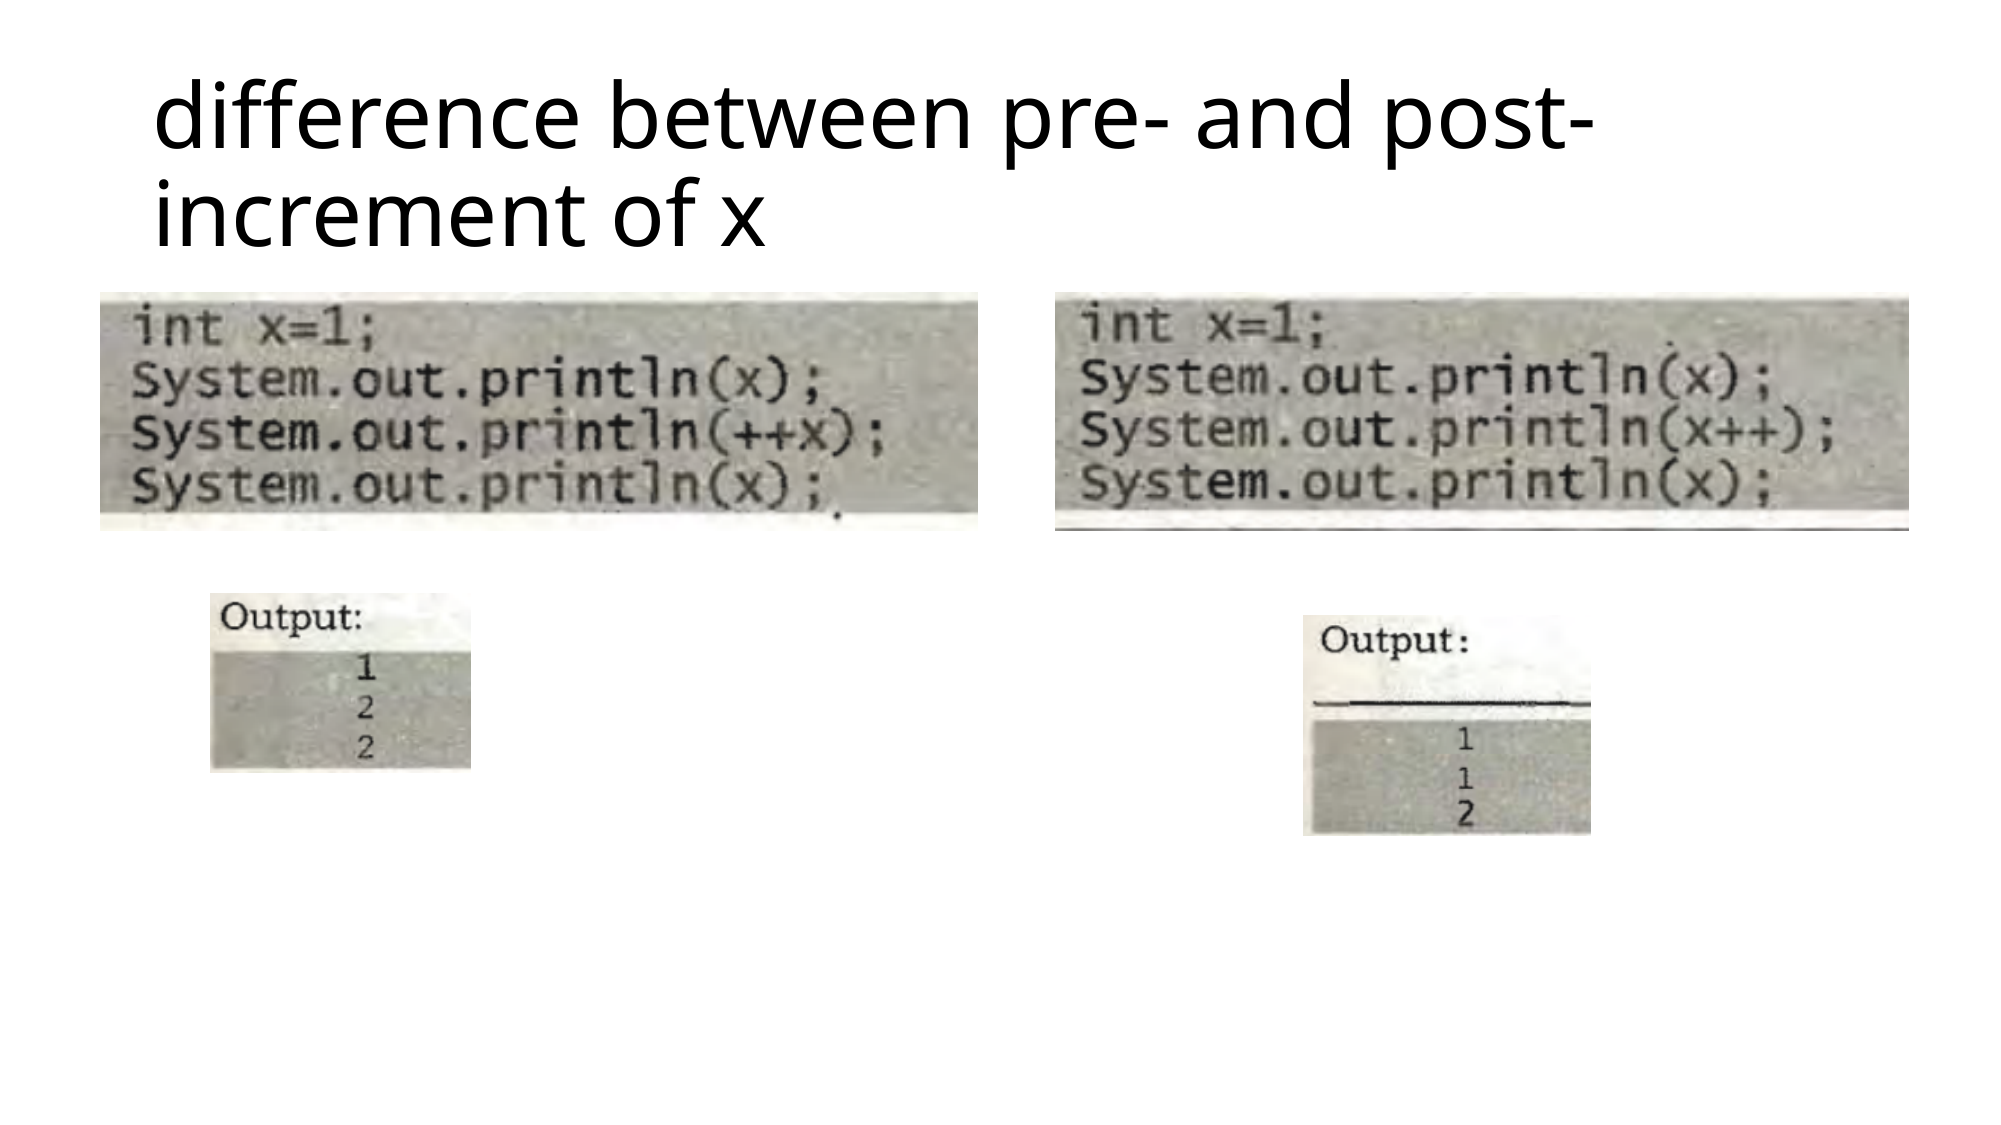

# difference between pre- and post- increment of x